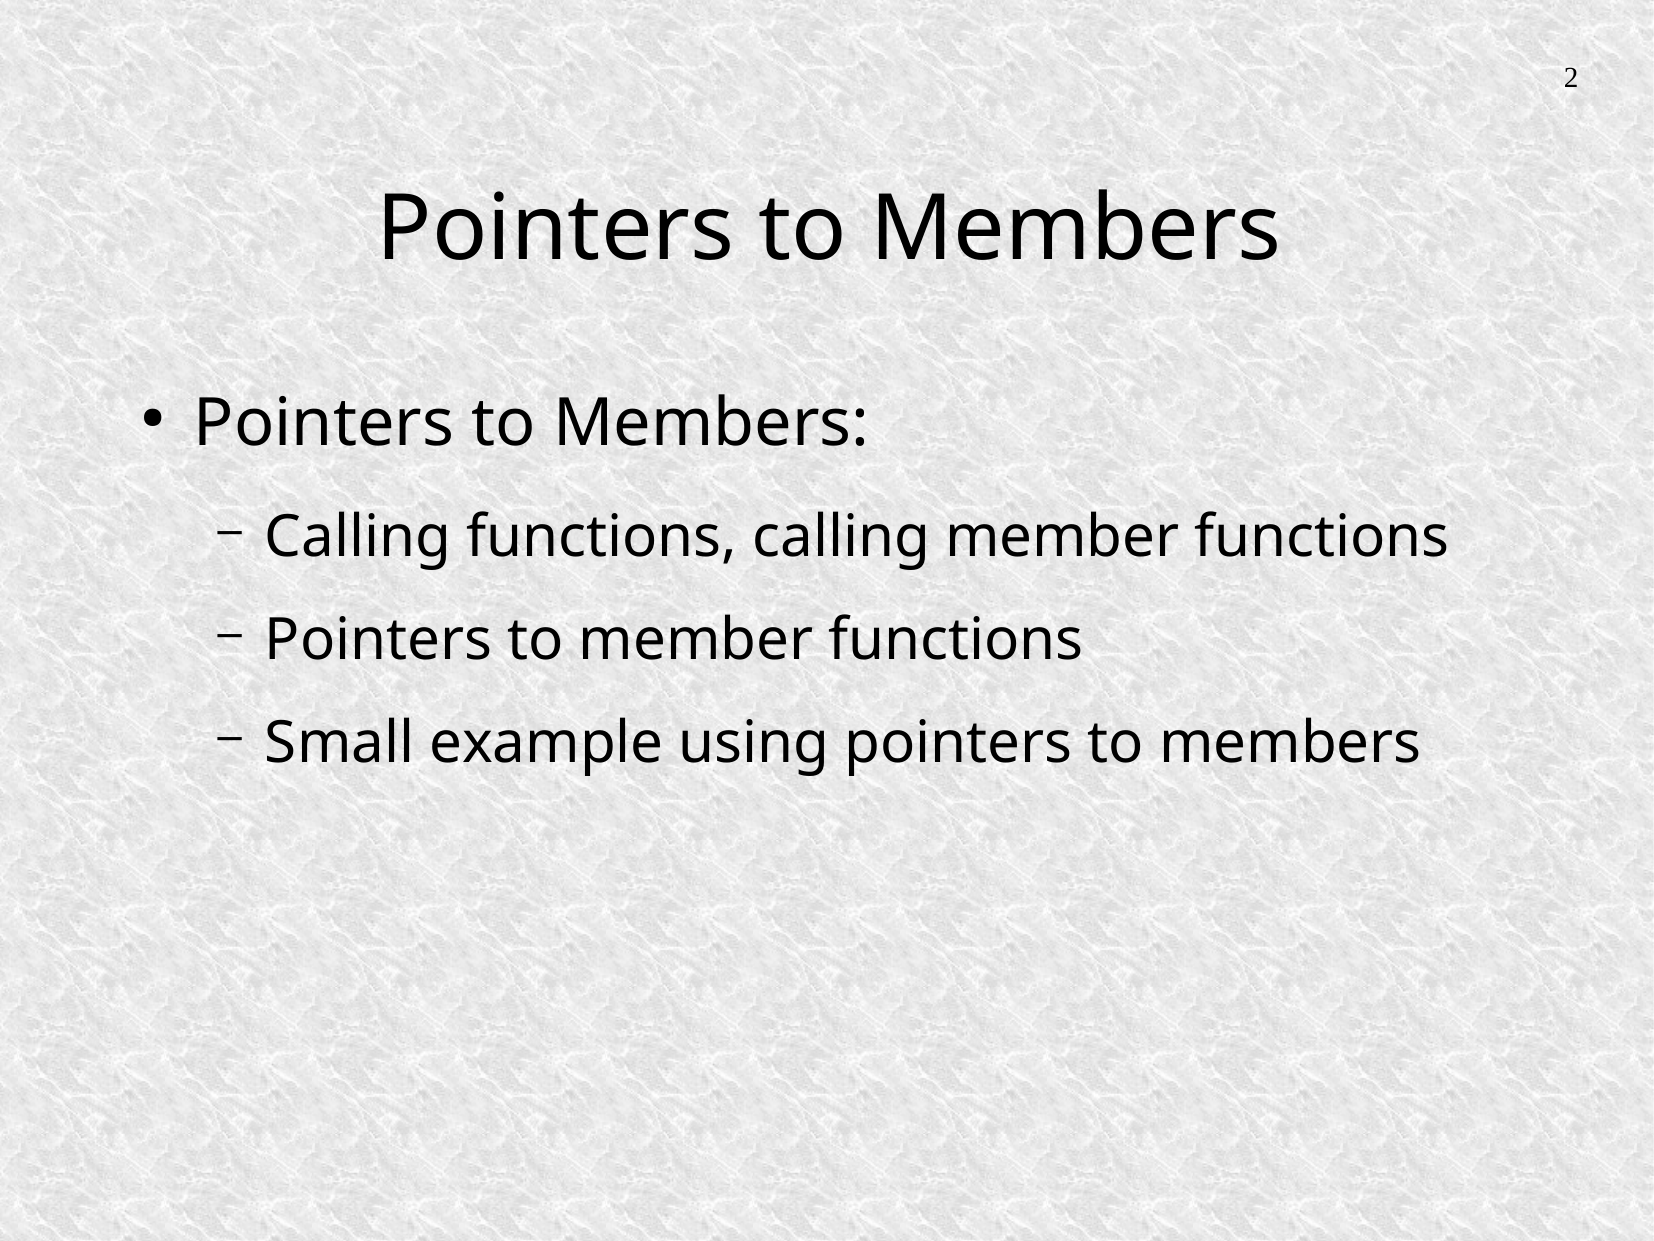

2
# Pointers to Members
Pointers to Members:
Calling functions, calling member functions
Pointers to member functions
Small example using pointers to members